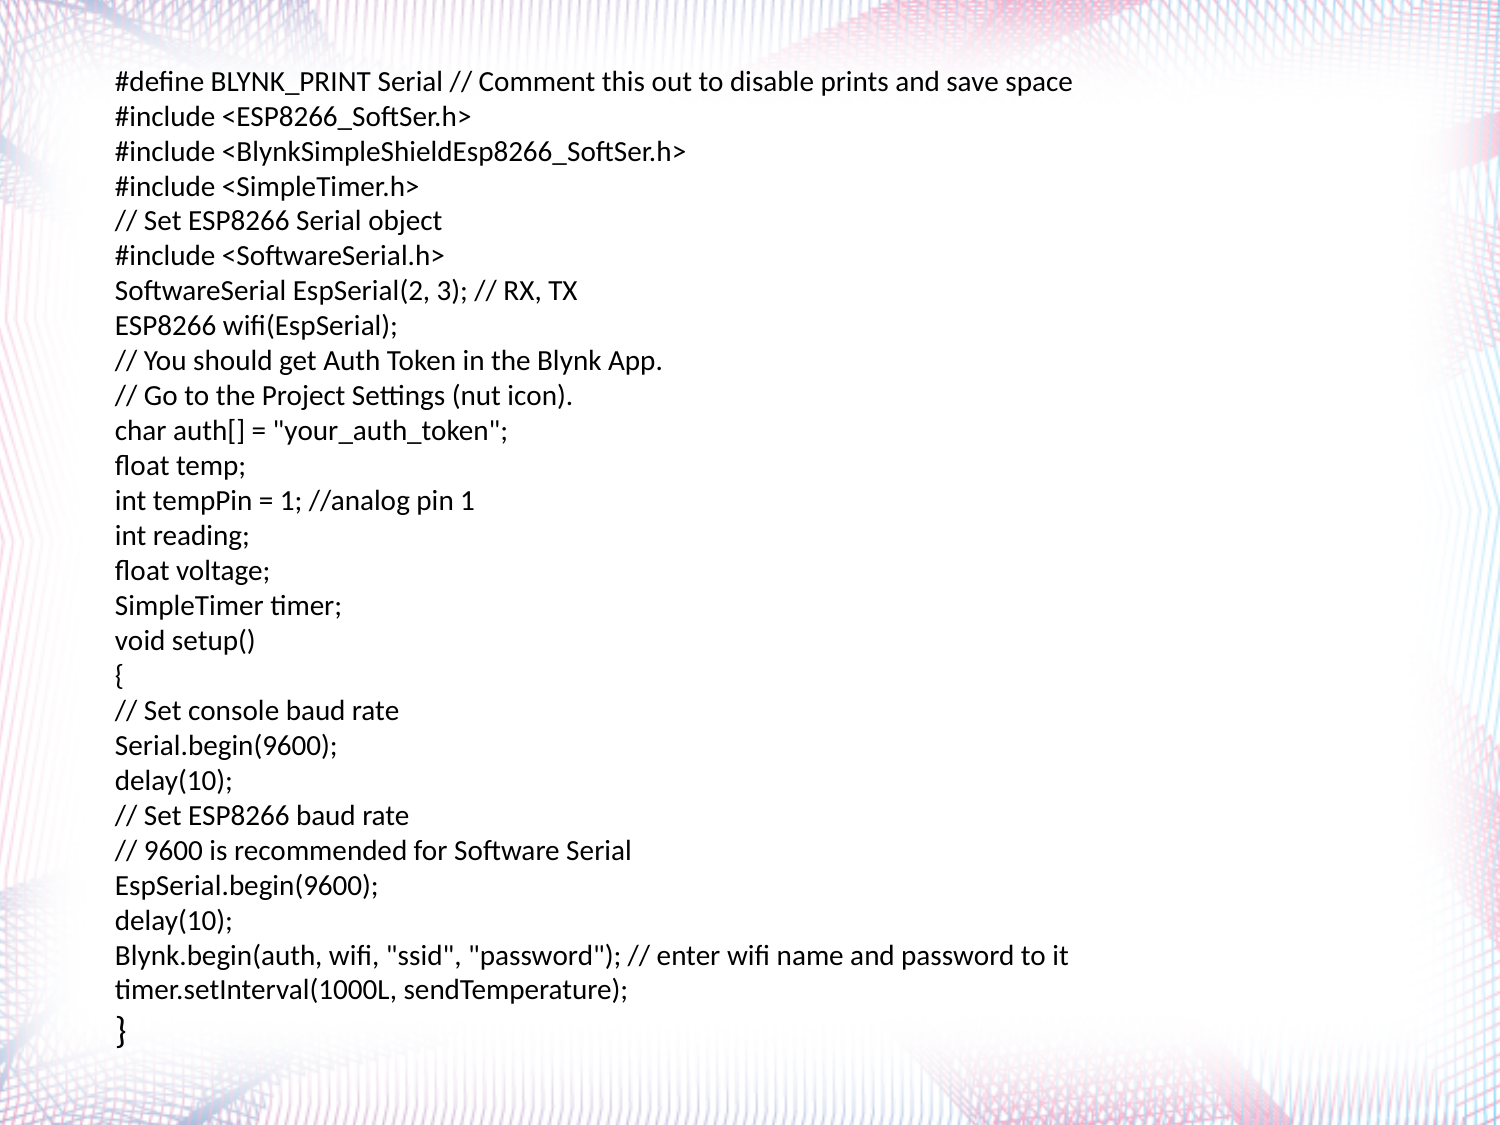

#define BLYNK_PRINT Serial // Comment this out to disable prints and save space
#include <ESP8266_SoftSer.h>
#include <BlynkSimpleShieldEsp8266_SoftSer.h>
#include <SimpleTimer.h>
// Set ESP8266 Serial object
#include <SoftwareSerial.h>
SoftwareSerial EspSerial(2, 3); // RX, TX
ESP8266 wifi(EspSerial);
// You should get Auth Token in the Blynk App.
// Go to the Project Settings (nut icon).
char auth[] = "your_auth_token";
float temp;
int tempPin = 1; //analog pin 1
int reading;
float voltage;
SimpleTimer timer;
void setup()
{
// Set console baud rate
Serial.begin(9600);
delay(10);
// Set ESP8266 baud rate
// 9600 is recommended for Software Serial
EspSerial.begin(9600);
delay(10);
Blynk.begin(auth, wifi, "ssid", "password"); // enter wifi name and password to it
timer.setInterval(1000L, sendTemperature);
}